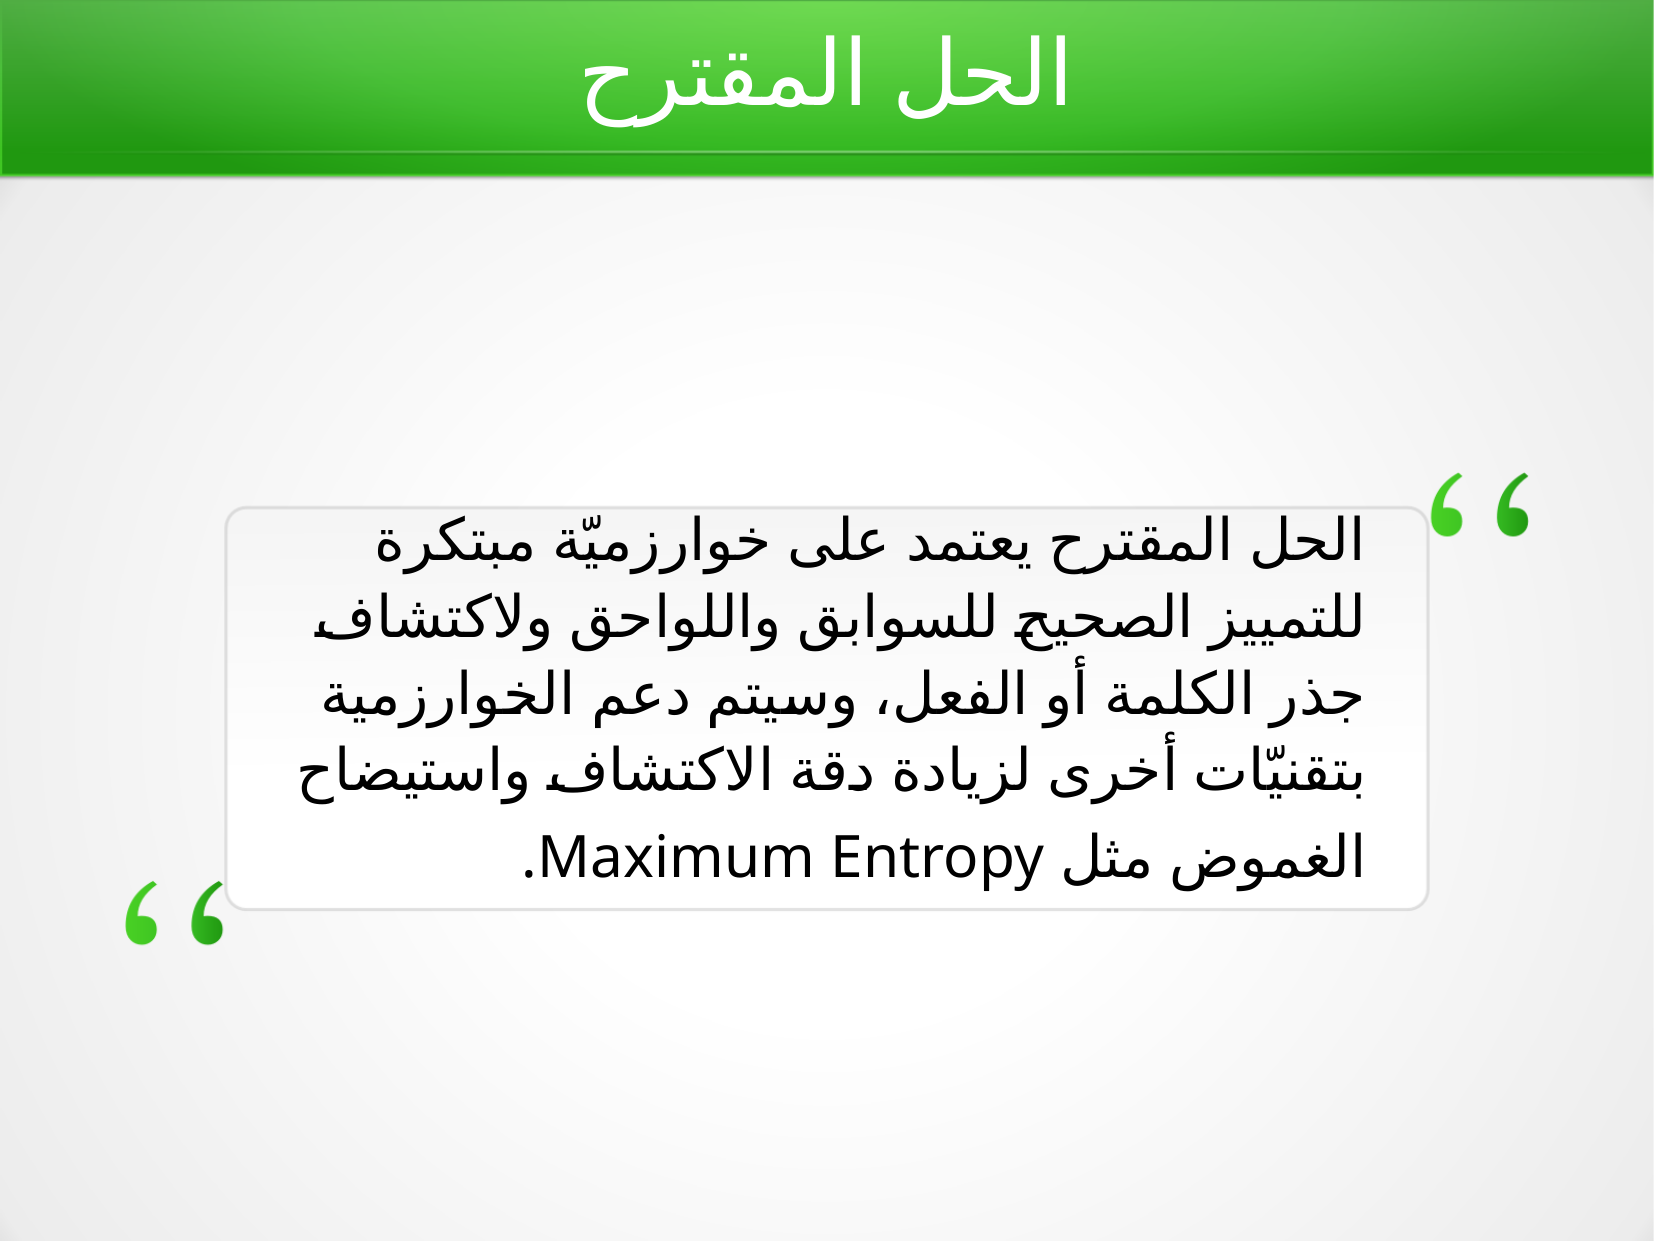

# الحل المقترح
الحل المقترح يعتمد على خوارزميّة مبتكرة للتمييز الصحيح للسوابق واللواحق ولاكتشاف جذر الكلمة أو الفعل، وسيتم دعم الخوارزمية بتقنيّات أخرى لزيادة دقة الاكتشاف واستيضاح الغموض مثل Maximum Entropy.